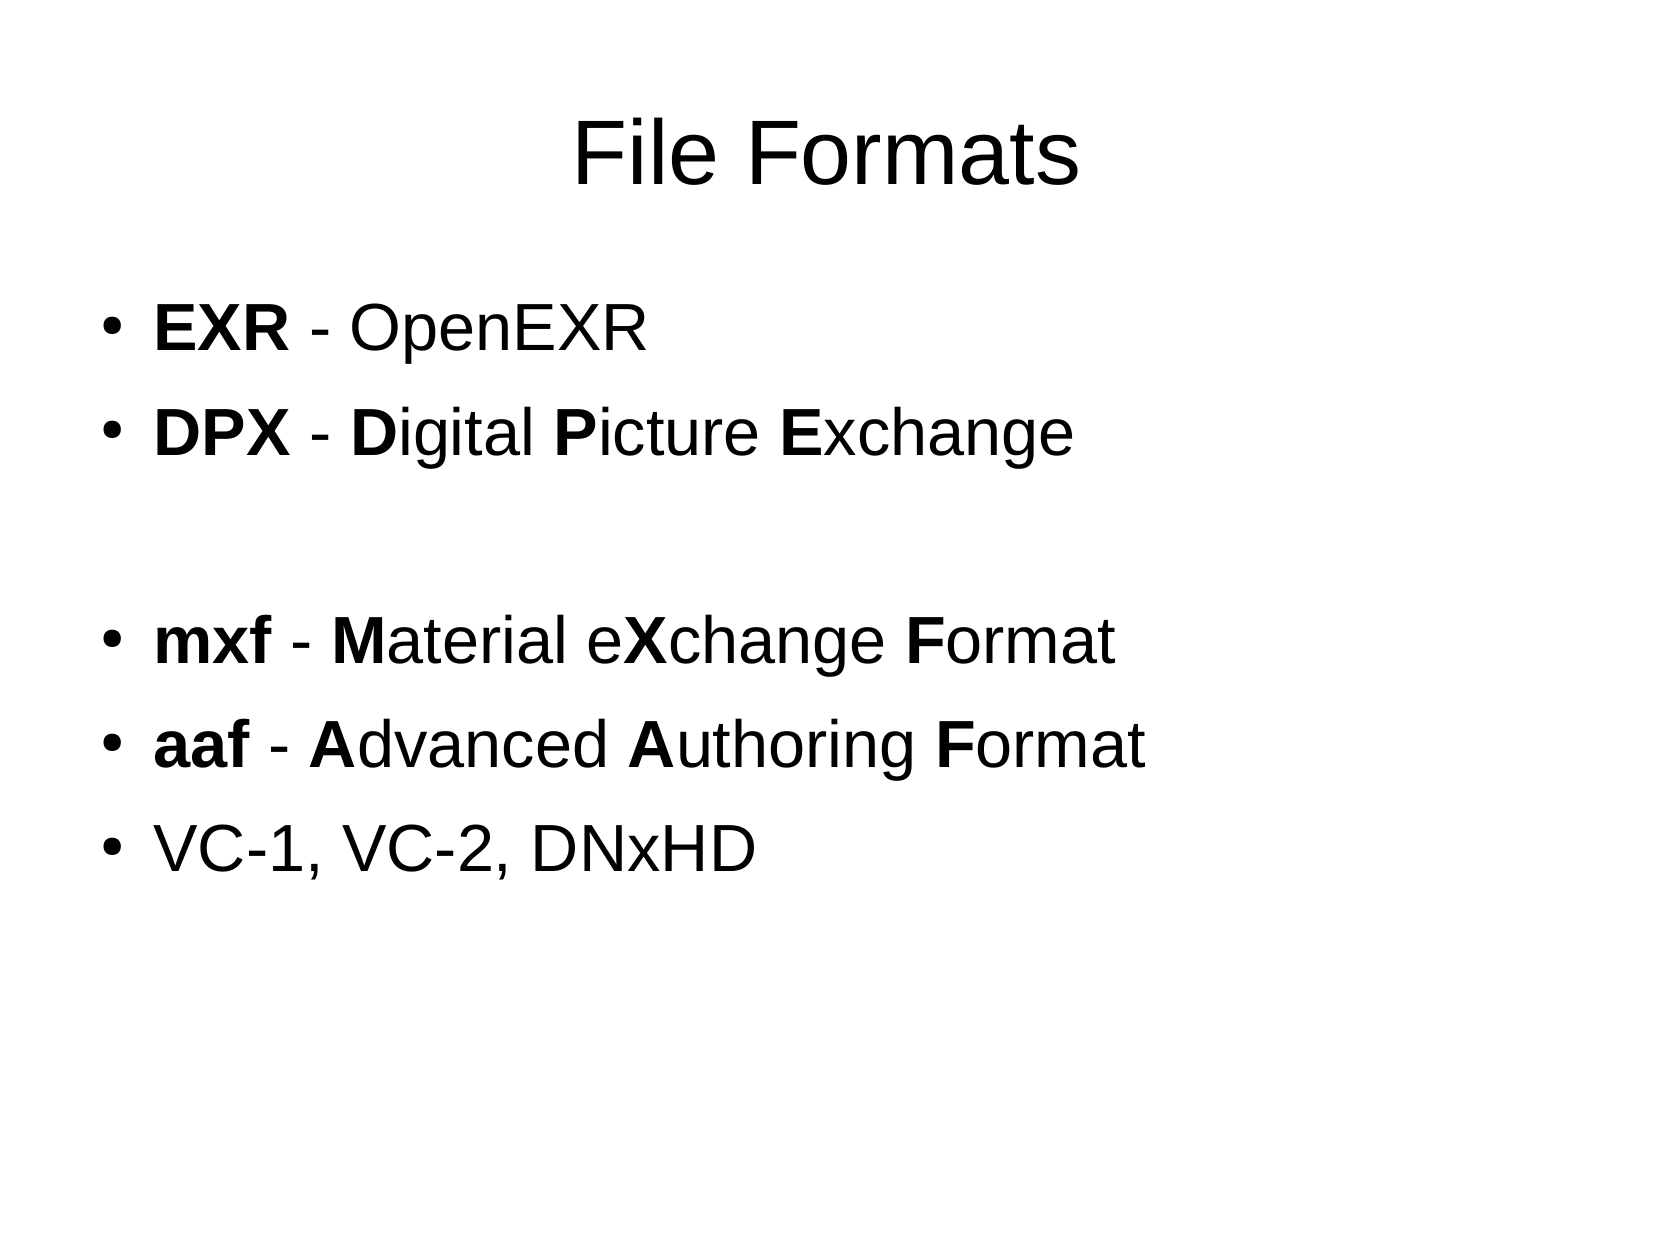

# File Formats
EXR - OpenEXR
DPX - Digital Picture Exchange
mxf - Material eXchange Format
aaf - Advanced Authoring Format
VC-1, VC-2, DNxHD